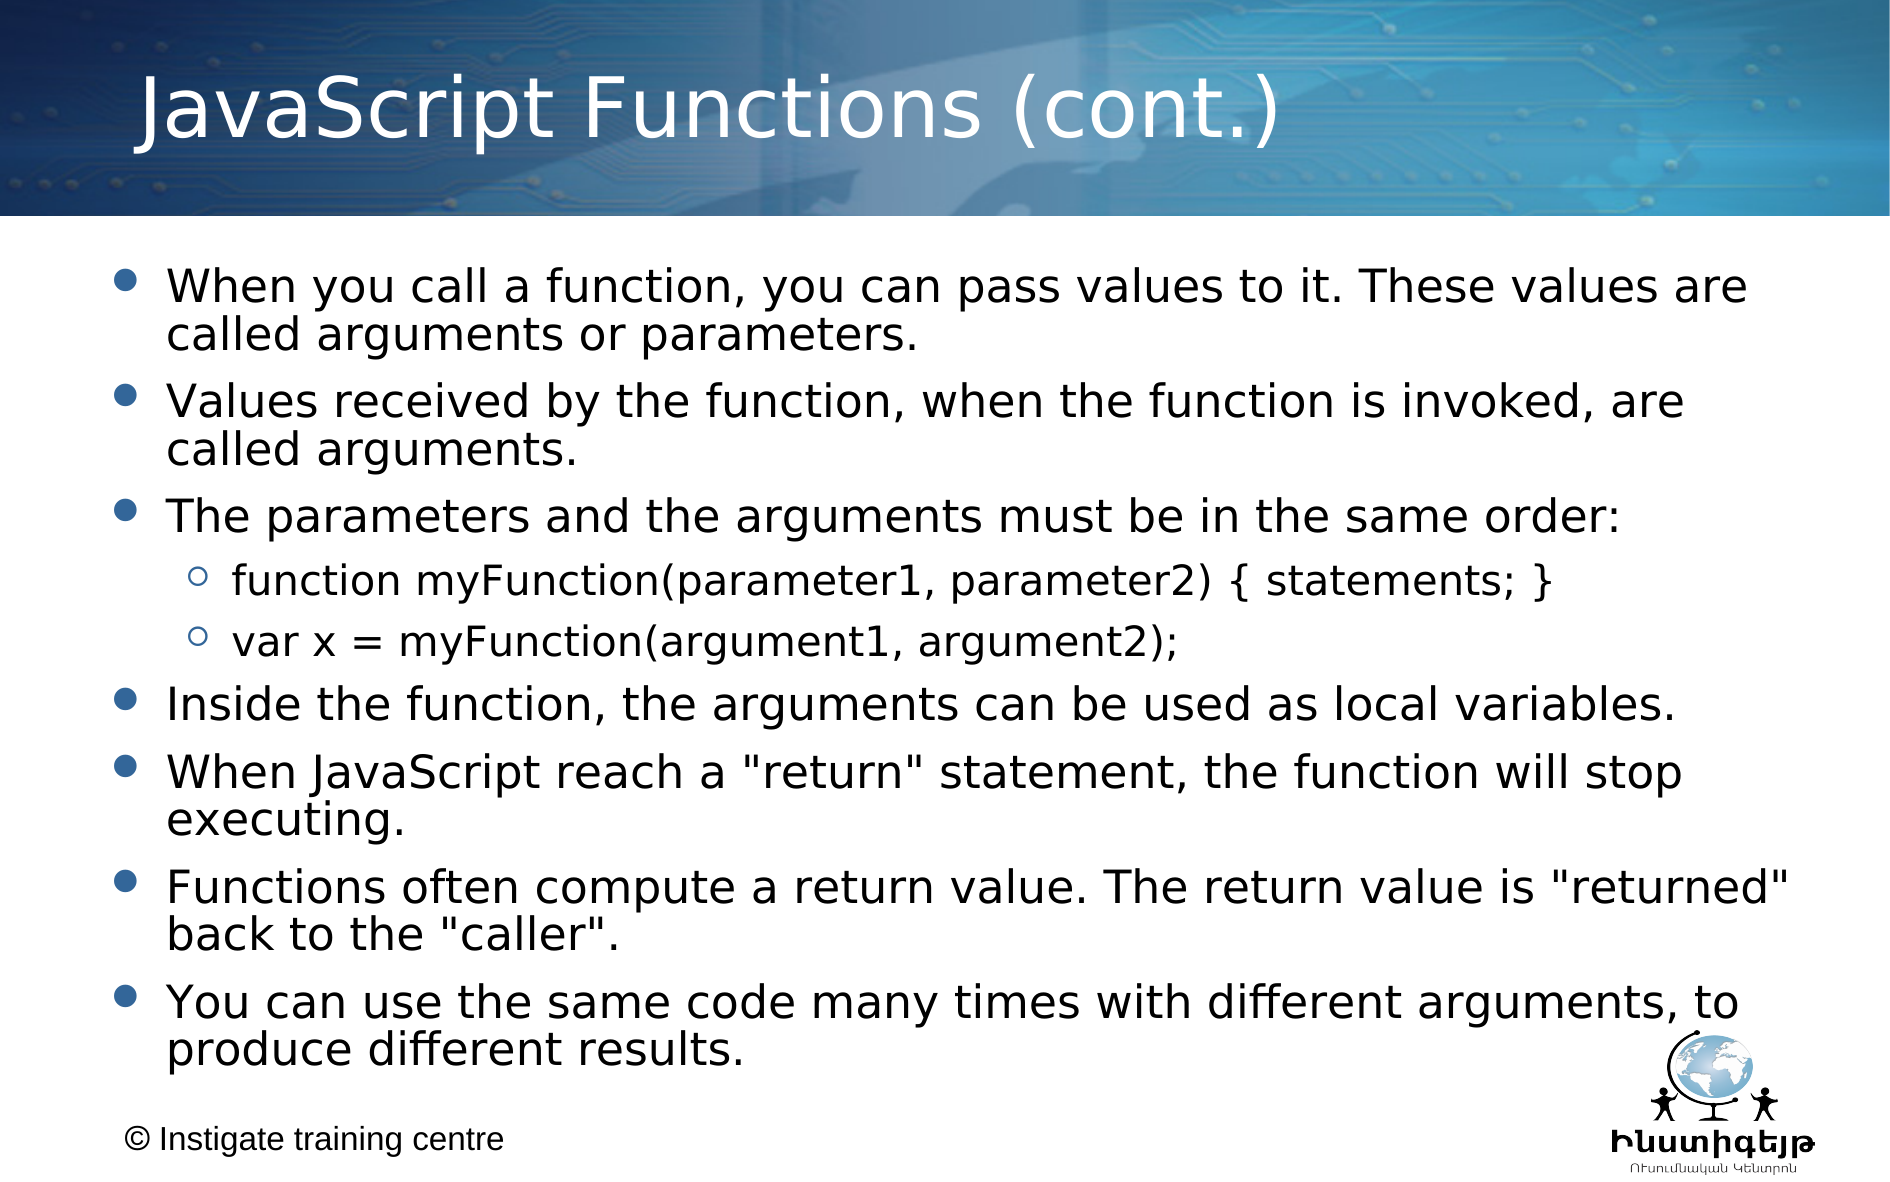

JavaScript Functions (cont.)
# When you call a function, you can pass values to it. These values are called arguments or parameters.
Values received by the function, when the function is invoked, are called arguments.
The parameters and the arguments must be in the same order:
function myFunction(parameter1, parameter2) { statements; }
var x = myFunction(argument1, argument2);
Inside the function, the arguments can be used as local variables.
When JavaScript reach a "return" statement, the function will stop executing.
Functions often compute a return value. The return value is "returned" back to the "caller".
You can use the same code many times with different arguments, to produce different results.